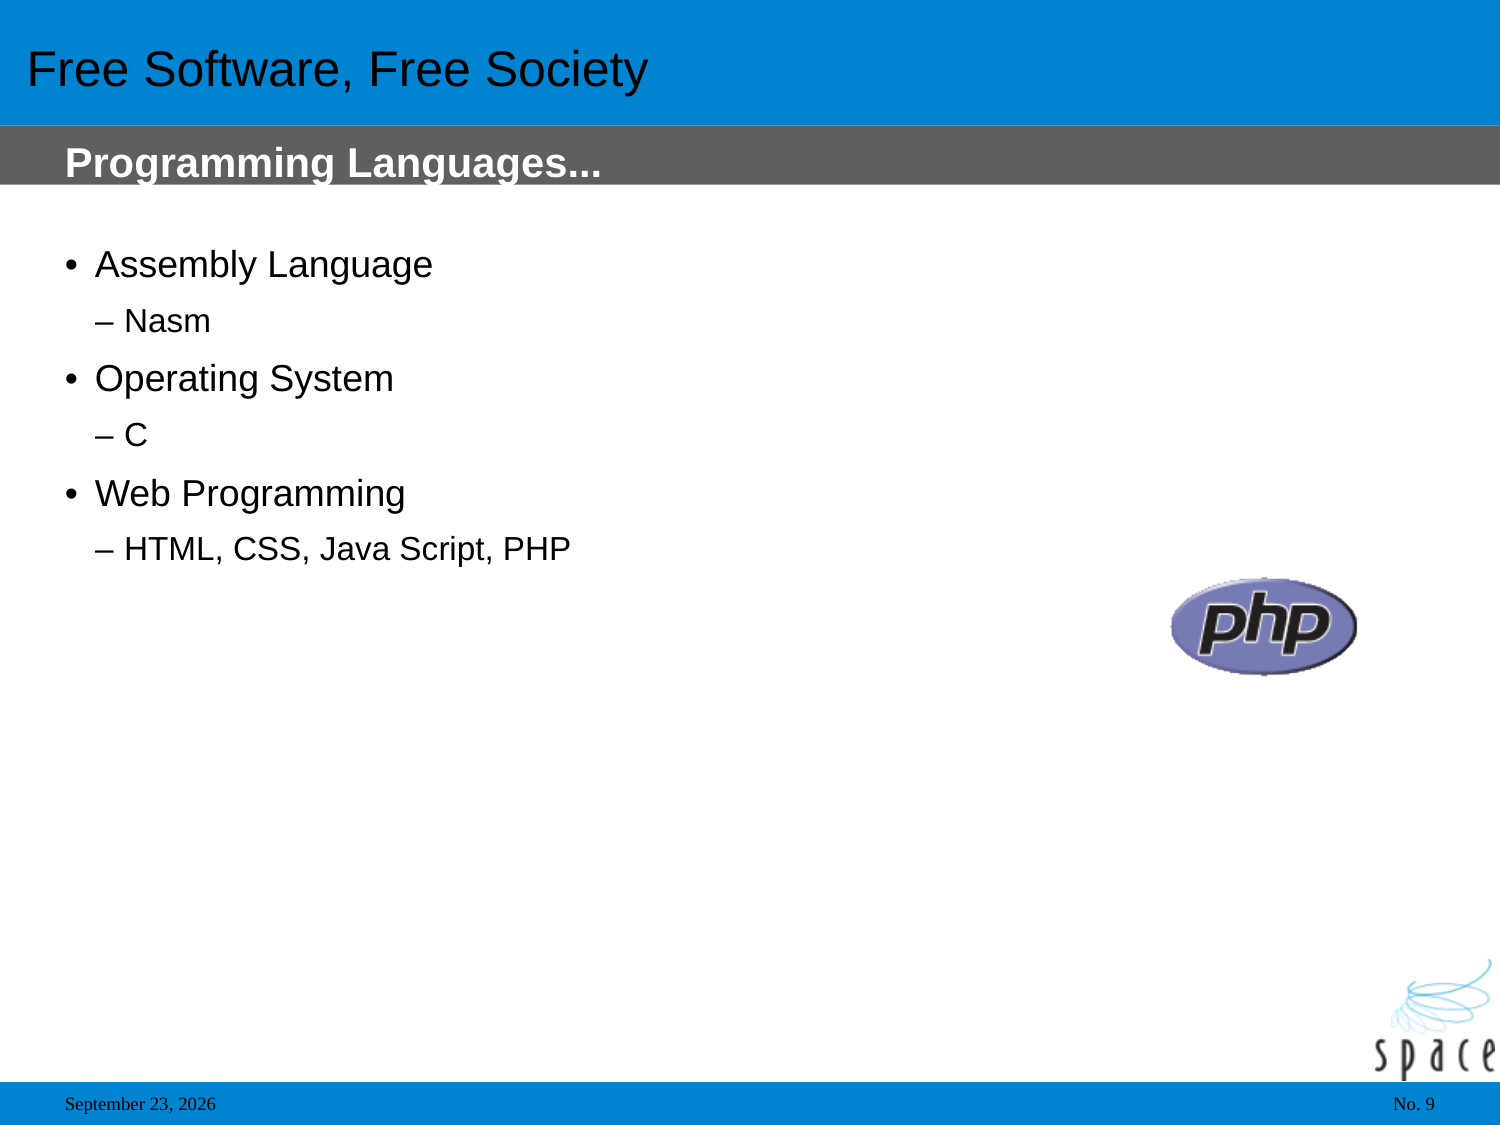

# Programming Languages...
Assembly Language
Nasm
Operating System
C
Web Programming
HTML, CSS, Java Script, PHP
9